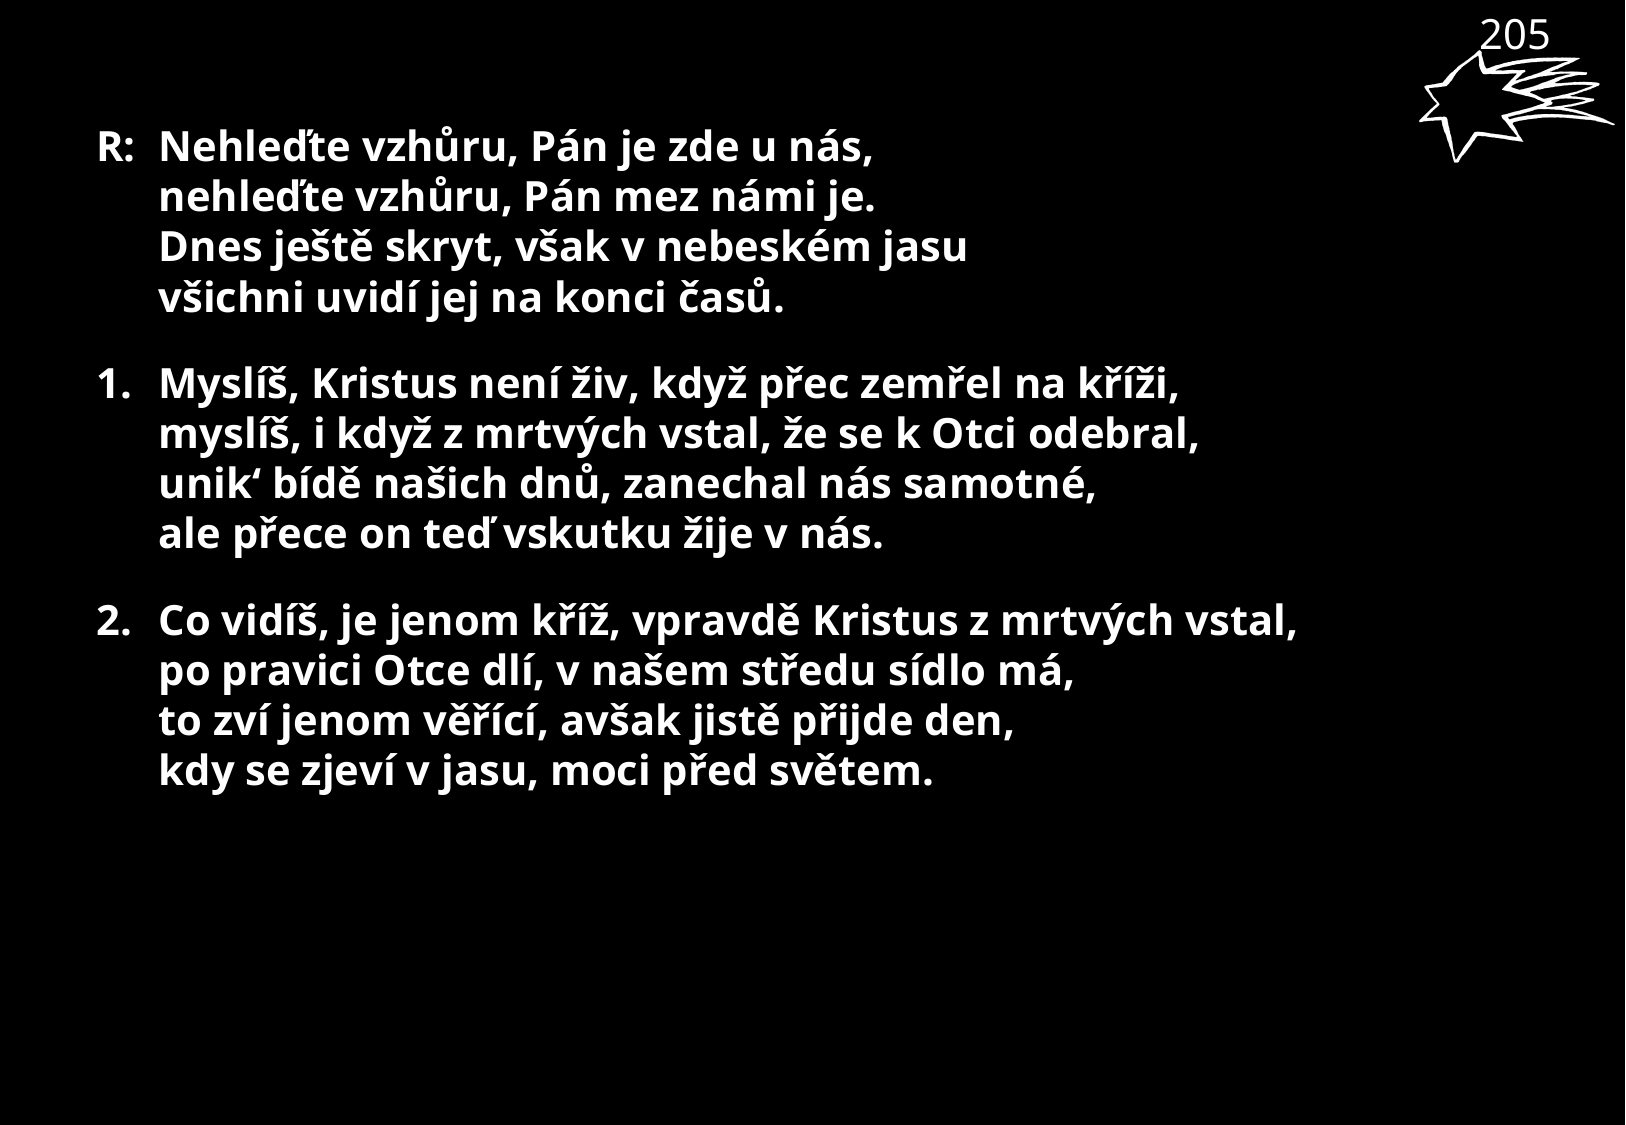

205
# R: 	Nehleďte vzhůru, Pán je zde u nás, nehleďte vzhůru, Pán mez námi je. Dnes ještě skryt, však v nebeském jasu všichni uvidí jej na konci časů.
Myslíš, Kristus není živ, když přec zemřel na kříži,
myslíš, i když z mrtvých vstal, že se k Otci odebral,
unik‘ bídě našich dnů, zanechal nás samotné,
ale přece on teď vskutku žije v nás.
Co vidíš, je jenom kříž, vpravdě Kristus z mrtvých vstal,
po pravici Otce dlí, v našem středu sídlo má,
to zví jenom věřící, avšak jistě přijde den,
kdy se zjeví v jasu, moci před světem.